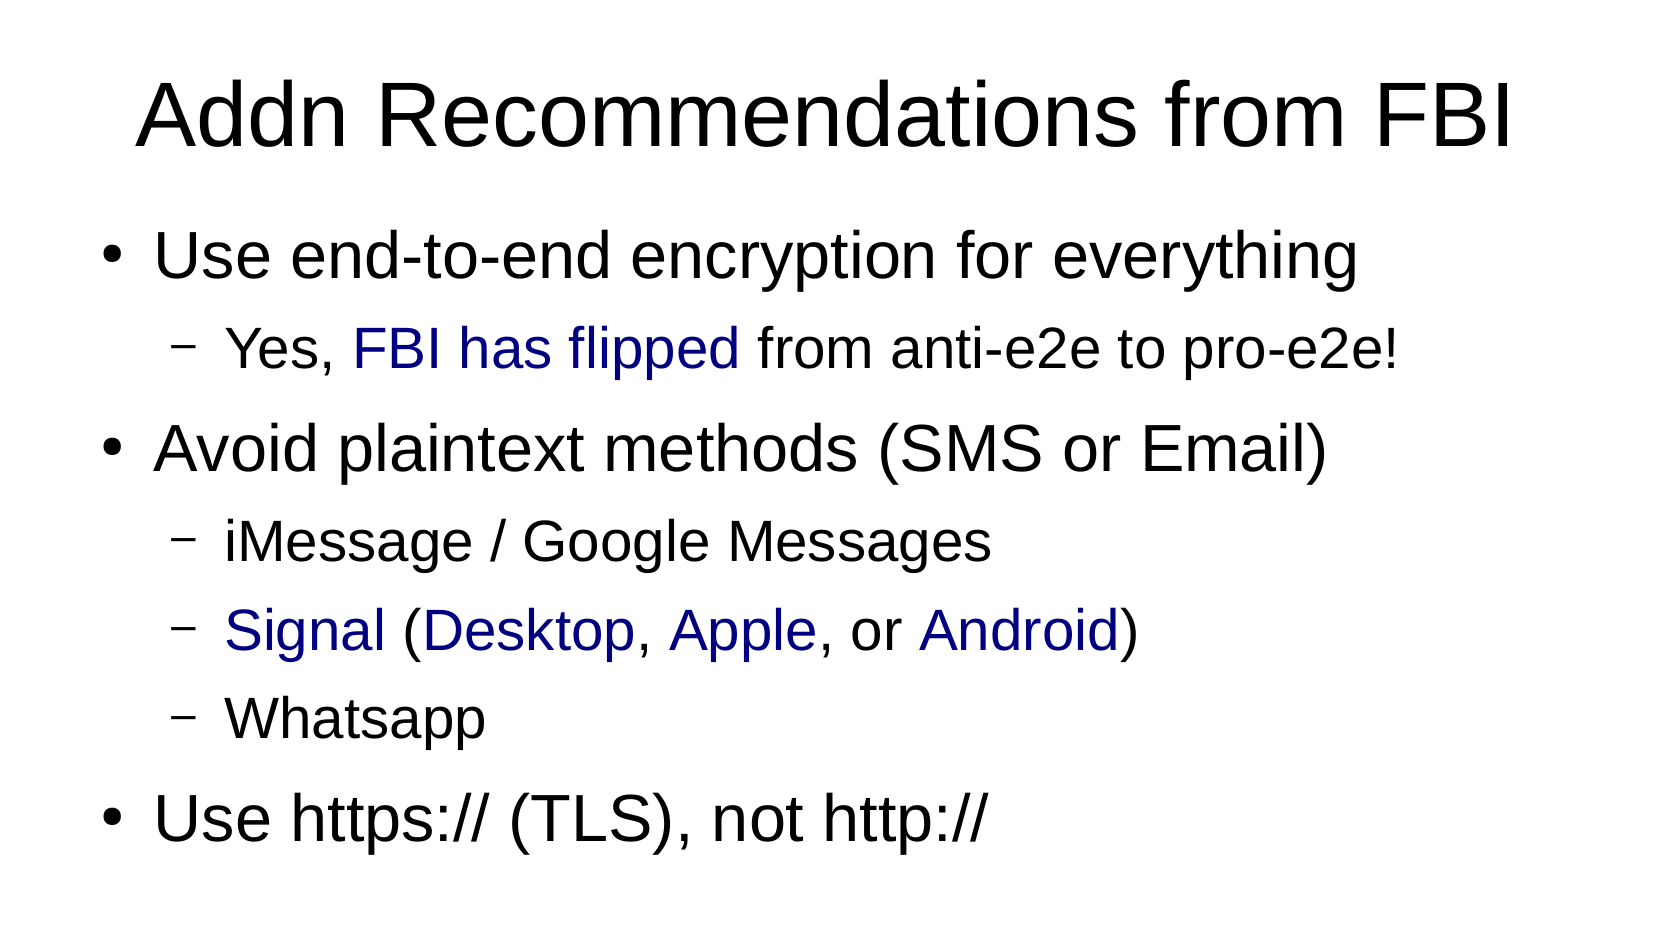

# Addn Recommendations from FBI
Use end-to-end encryption for everything
Yes, FBI has flipped from anti-e2e to pro-e2e!
Avoid plaintext methods (SMS or Email)
iMessage / Google Messages
Signal (Desktop, Apple, or Android)
Whatsapp
Use https:// (TLS), not http://